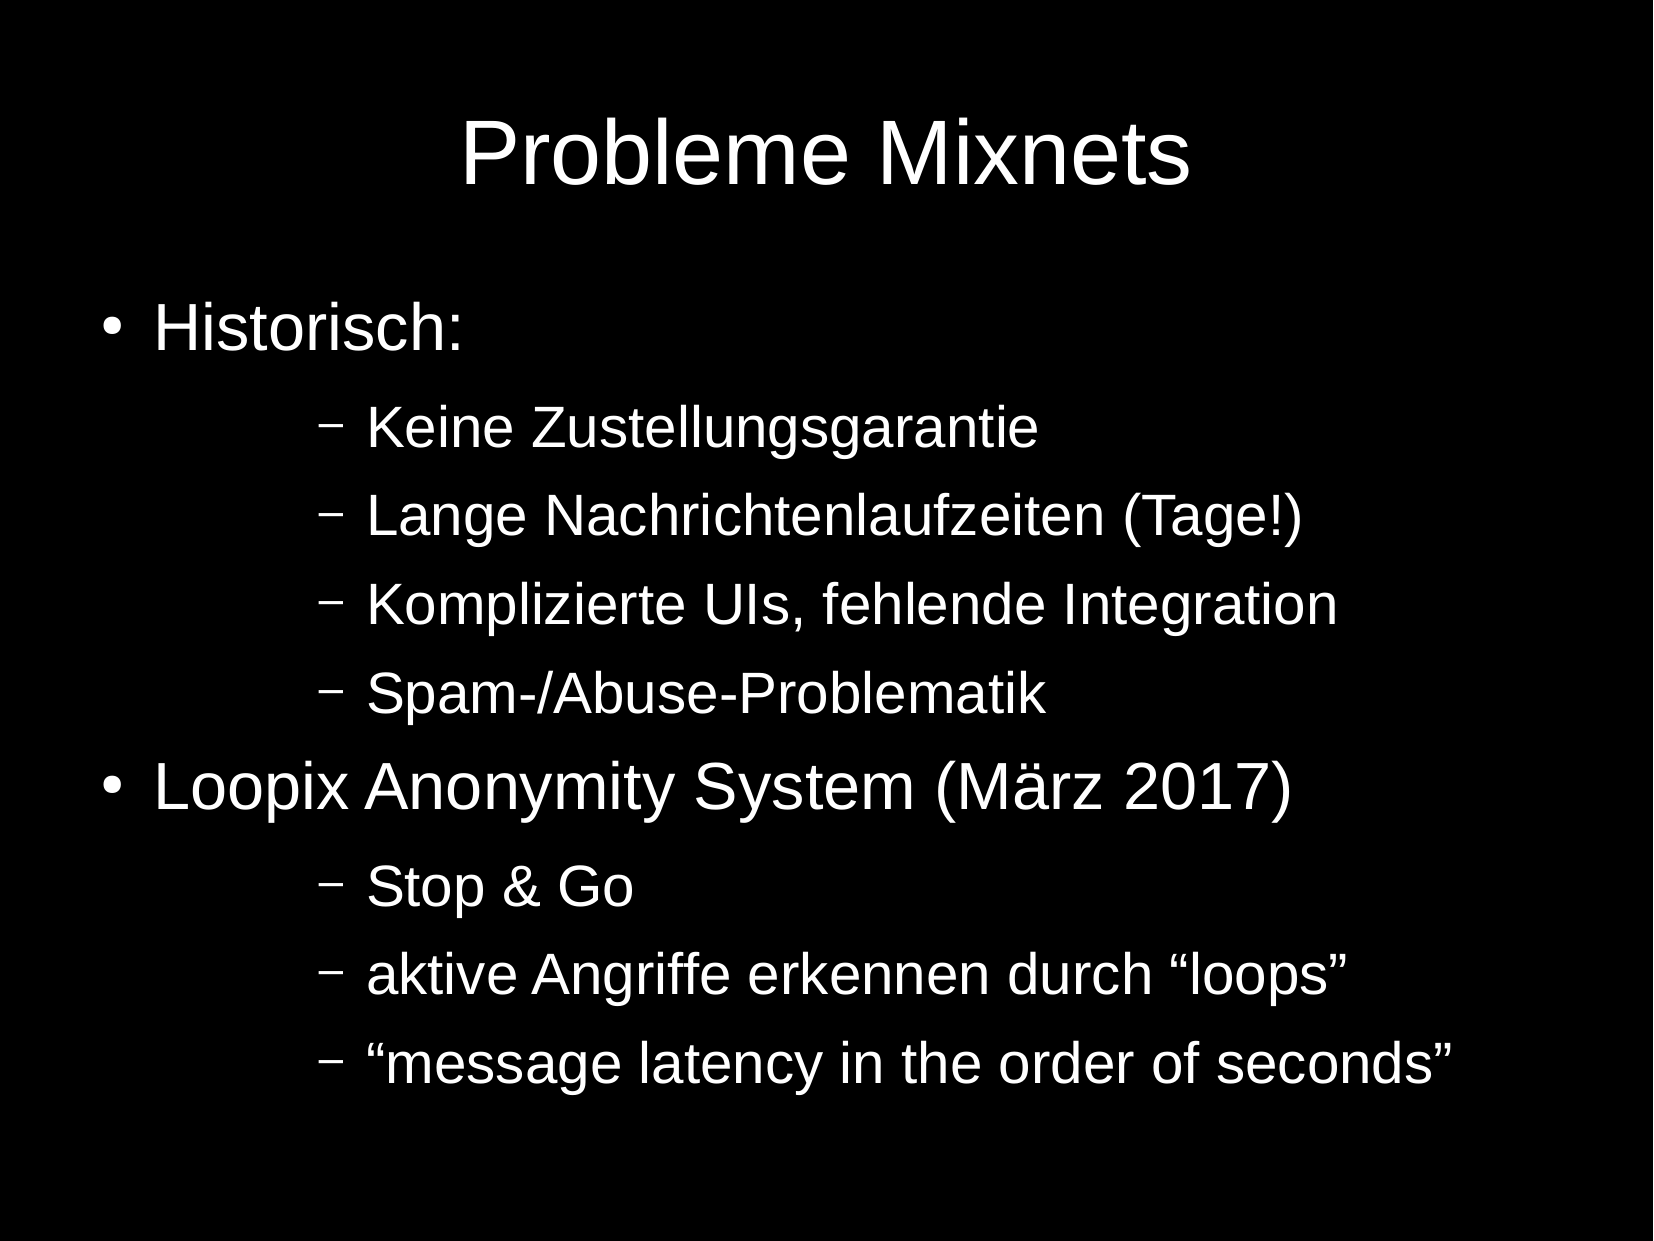

# Probleme Mixnets
Historisch:
Keine Zustellungsgarantie
Lange Nachrichtenlaufzeiten (Tage!)
Komplizierte UIs, fehlende Integration
Spam-/Abuse-Problematik
Loopix Anonymity System (März 2017)
Stop & Go
aktive Angriffe erkennen durch “loops”
“message latency in the order of seconds”